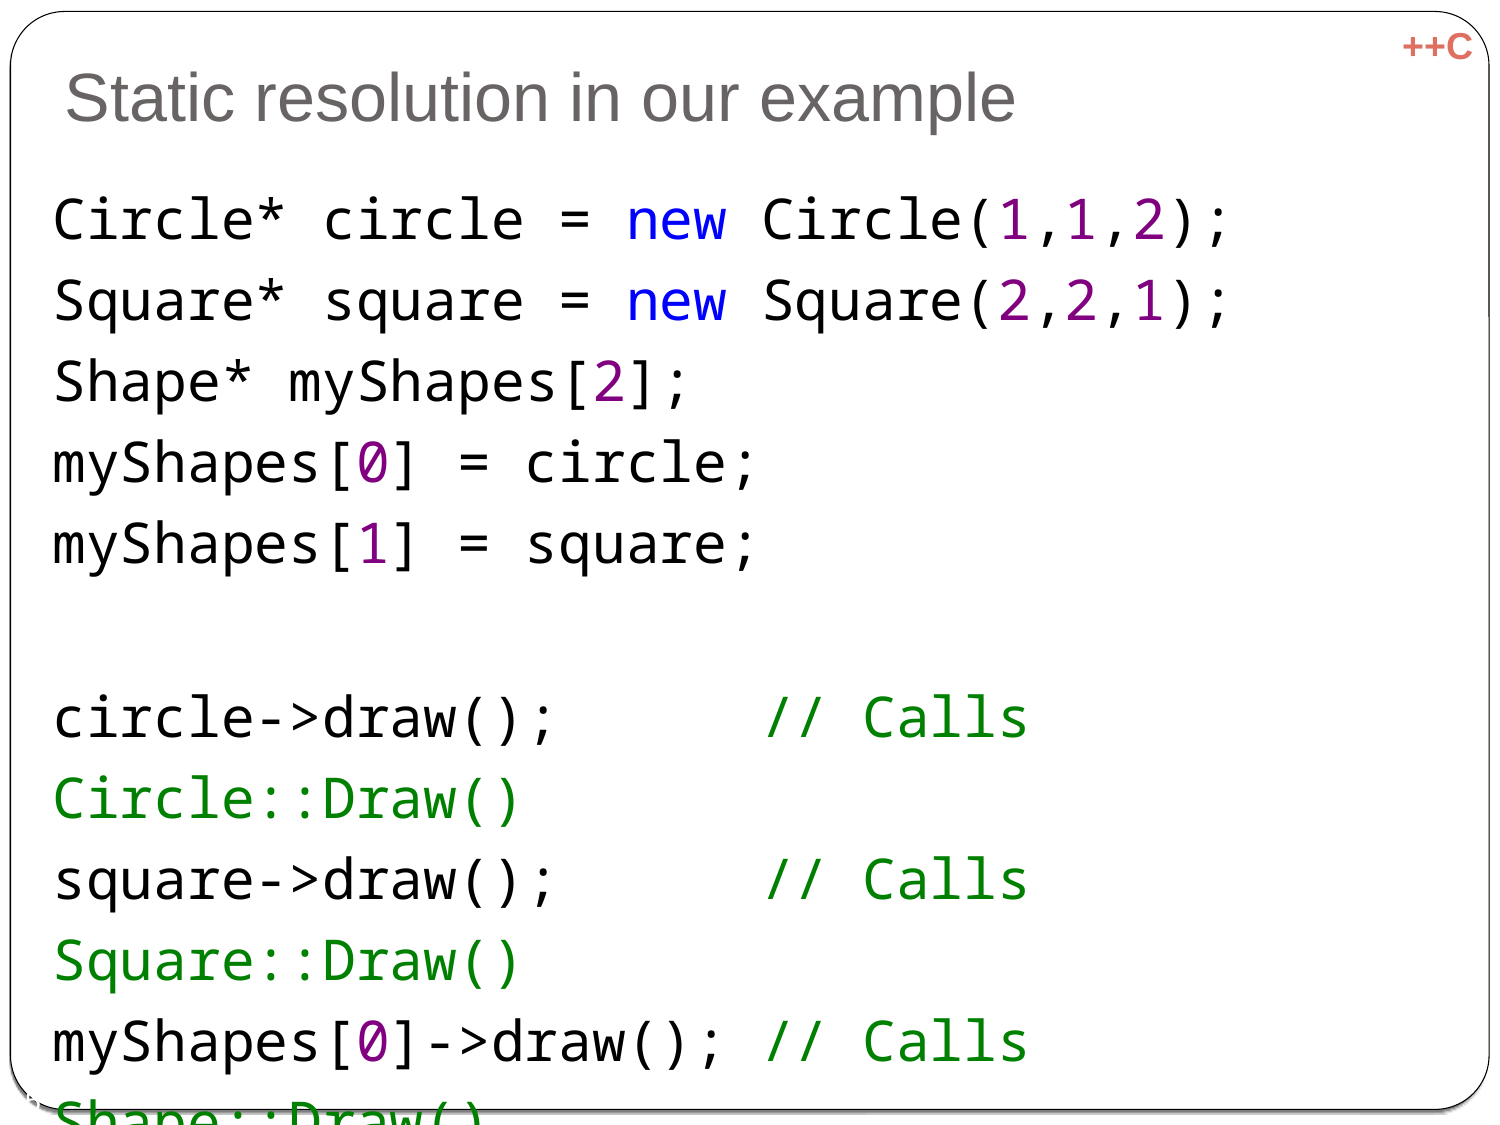

# Static resolution in our example
Circle* circle = new Circle(1,1,2);
Square* square = new Square(2,2,1);
Shape* myShapes[2];
myShapes[0] = circle;
myShapes[1] = square;
circle->draw(); // Calls Circle::Draw()
square->draw(); // Calls Square::Draw()
myShapes[0]->draw(); // Calls Shape::Draw()
myShapes[1]->draw(); // Calls Shape::Draw()